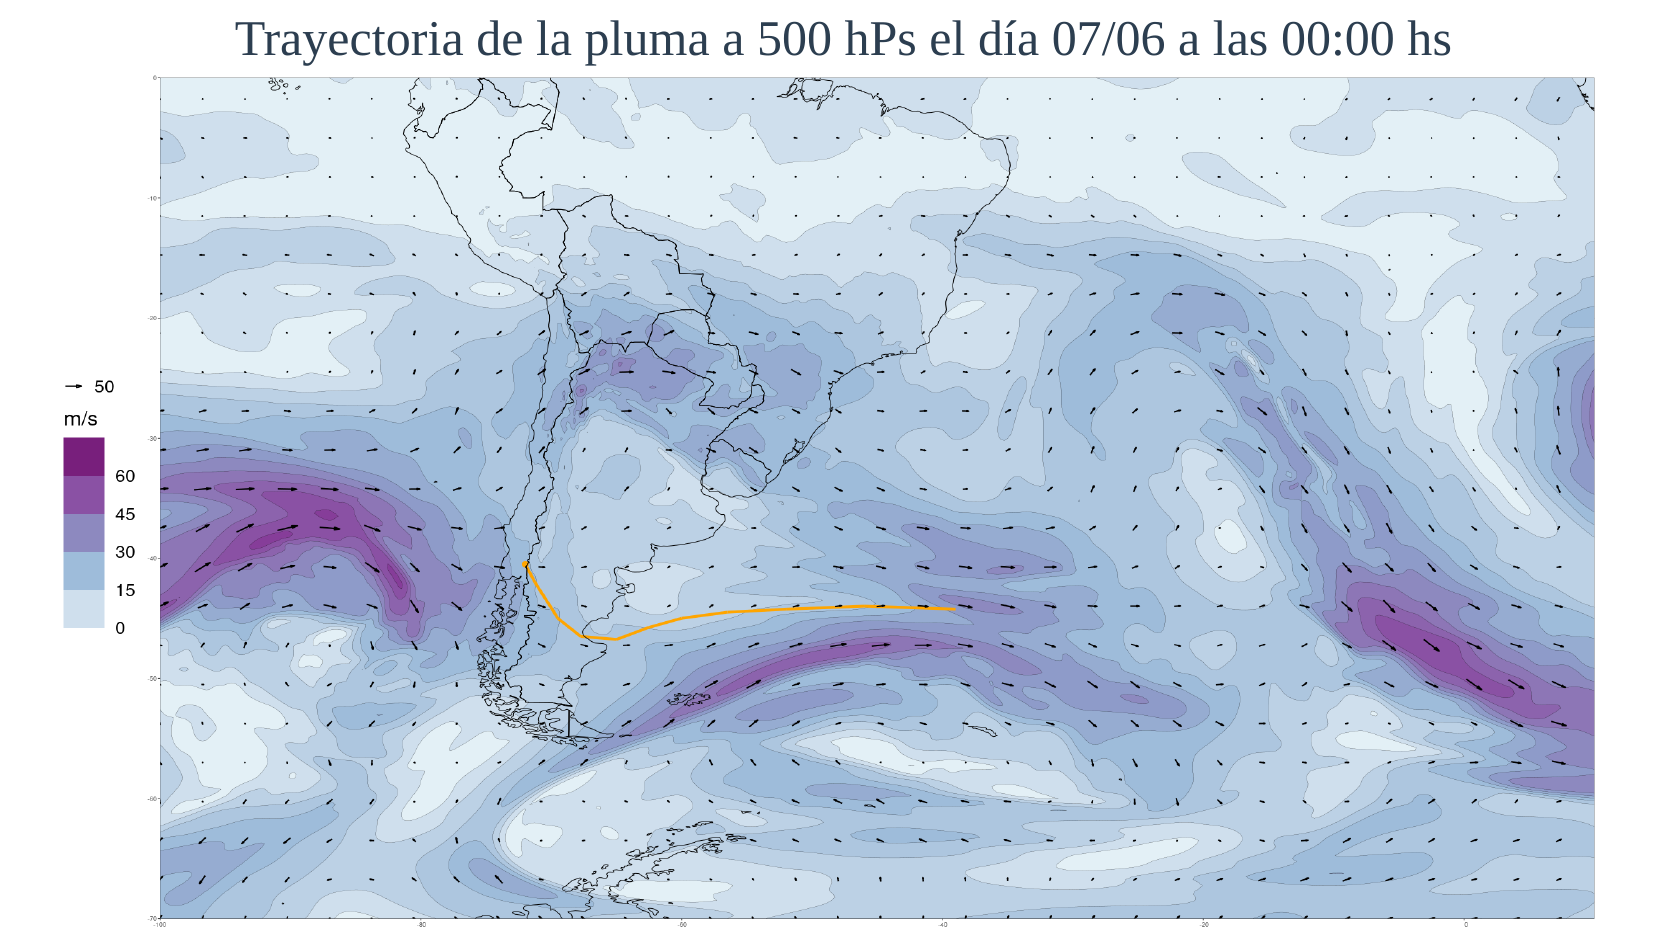

Trayectoria de la pluma a 500 hPs el día 07/06 a las 00:00 hs
23